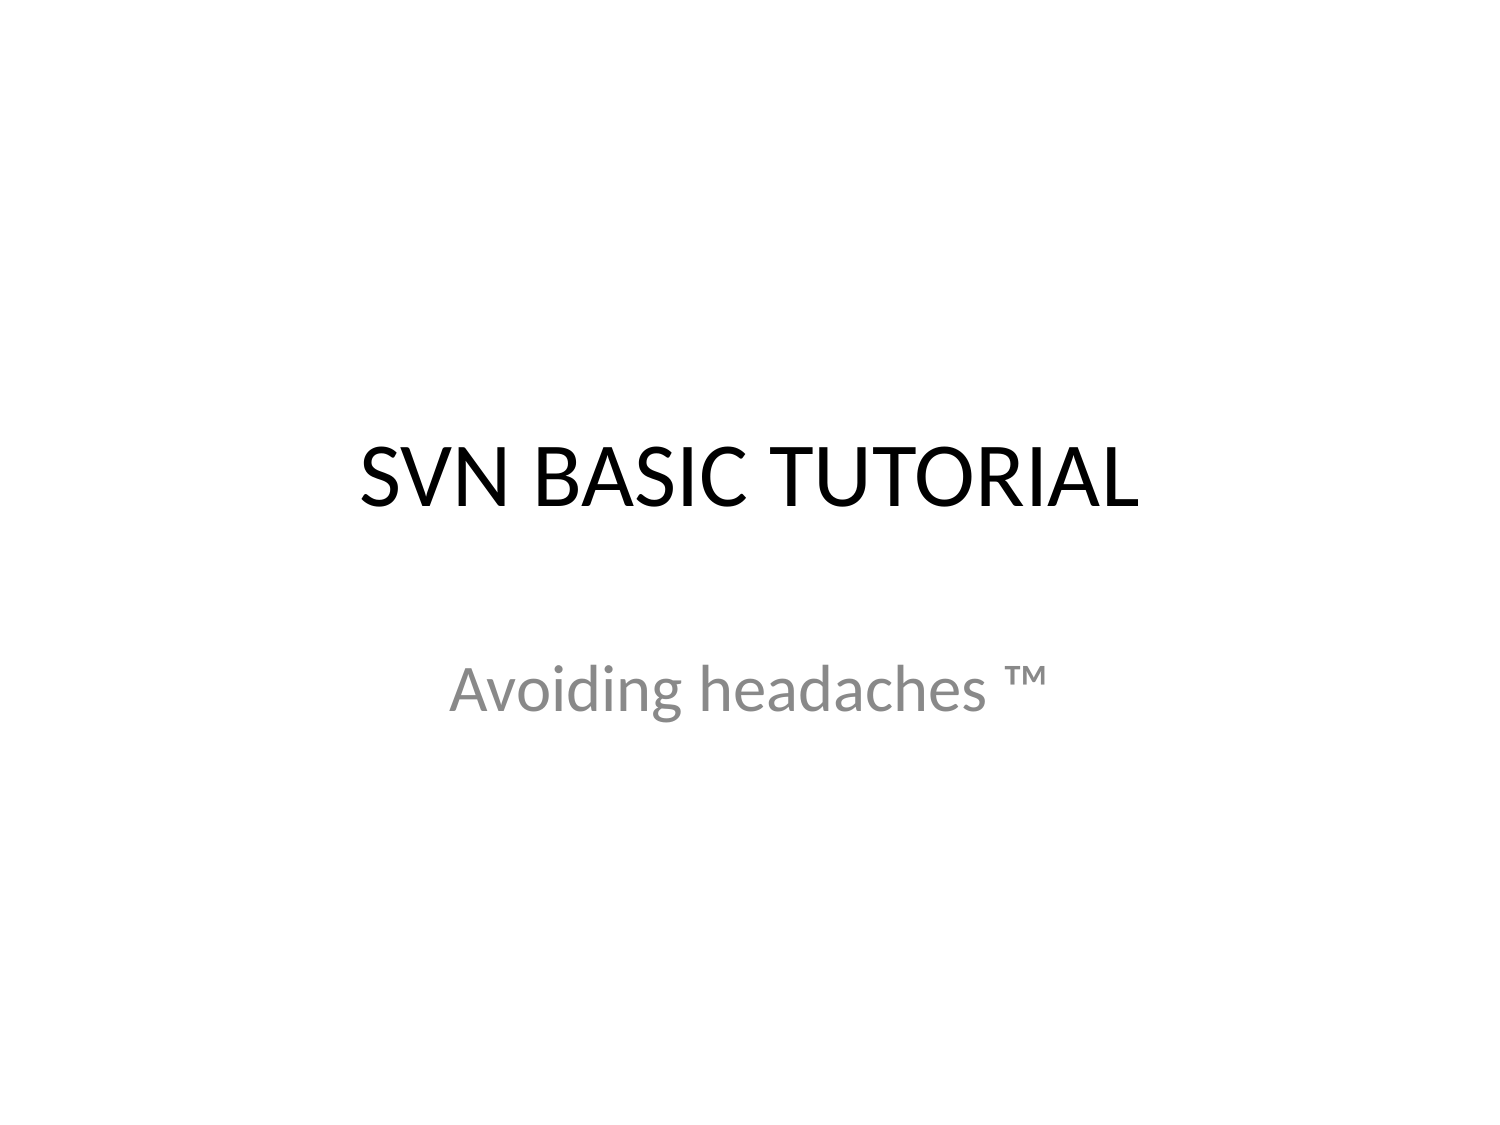

# SVN BASIC TUTORIAL
Avoiding headaches ™